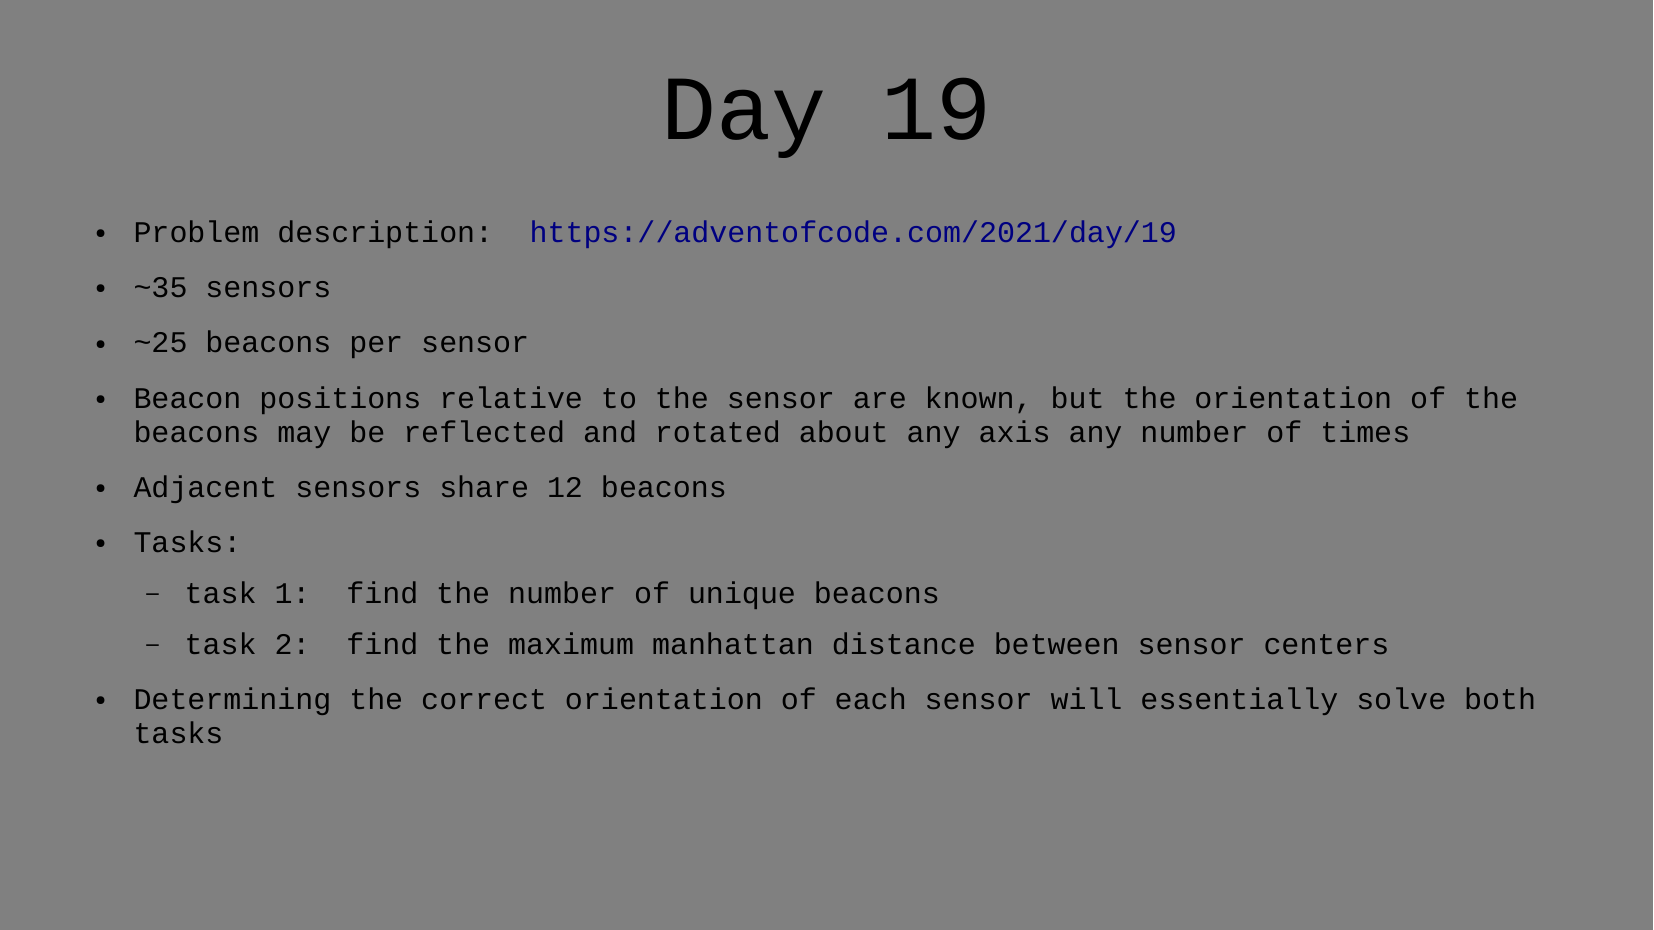

# Day 19
Problem description: https://adventofcode.com/2021/day/19
~35 sensors
~25 beacons per sensor
Beacon positions relative to the sensor are known, but the orientation of the beacons may be reflected and rotated about any axis any number of times
Adjacent sensors share 12 beacons
Tasks:
task 1: find the number of unique beacons
task 2: find the maximum manhattan distance between sensor centers
Determining the correct orientation of each sensor will essentially solve both tasks